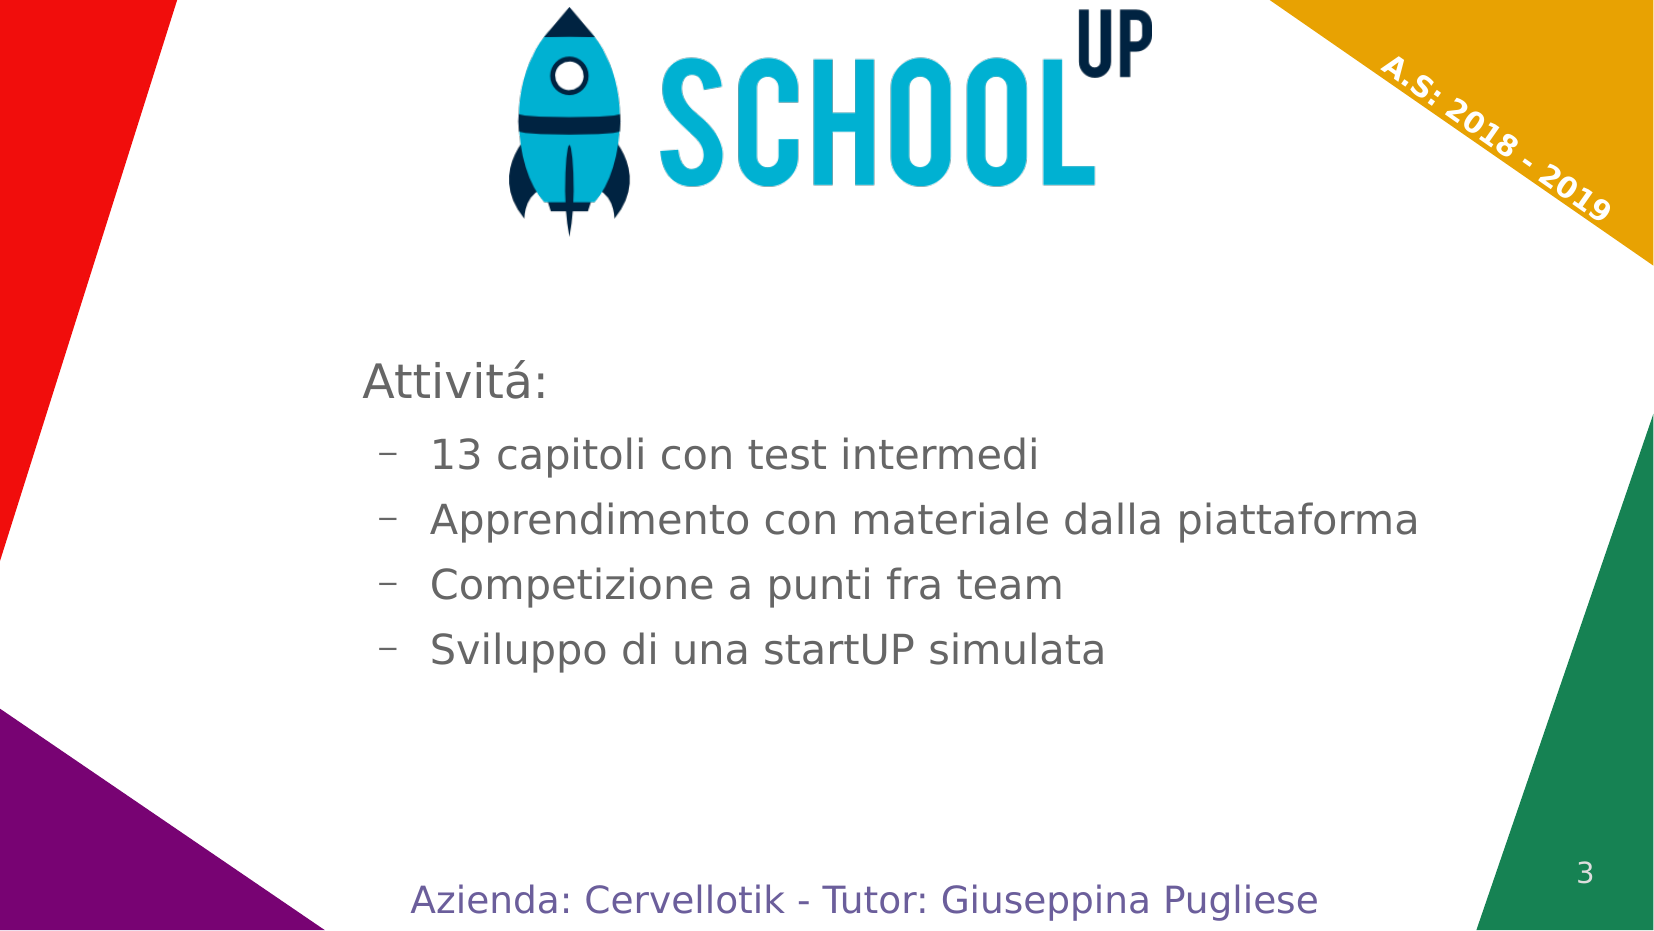

A.S: 2018 - 2019
# Attivitá:
13 capitoli con test intermedi
Apprendimento con materiale dalla piattaforma
Competizione a punti fra team
Sviluppo di una startUP simulata
3
Azienda: Cervellotik - Tutor: Giuseppina Pugliese